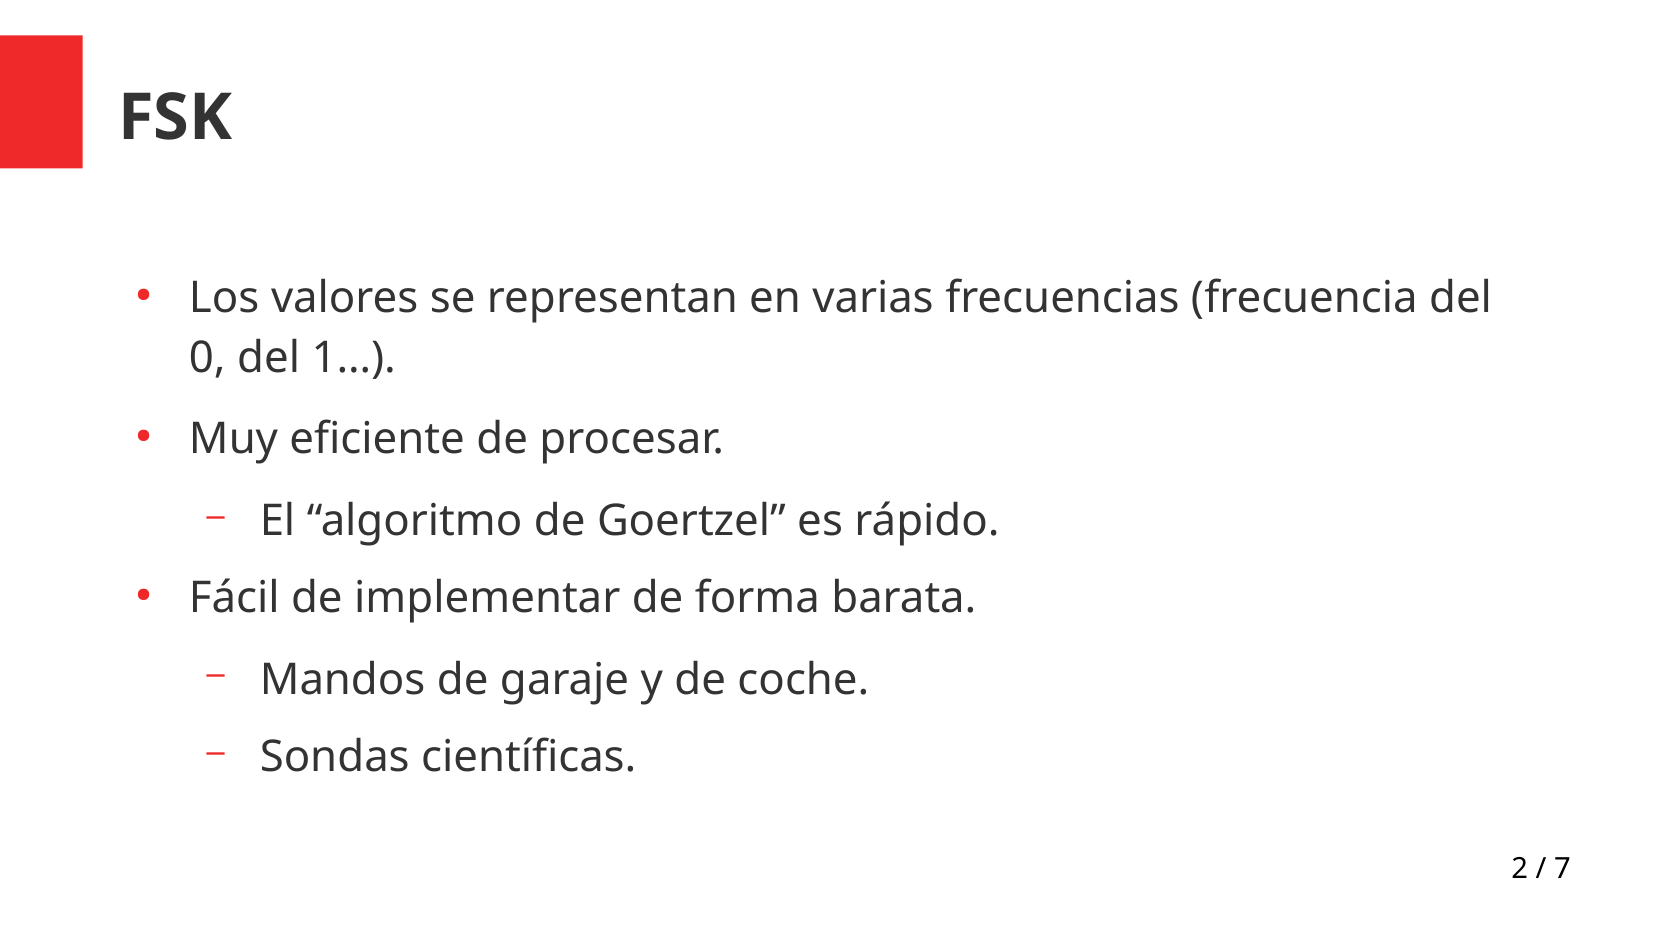

# FSK
Los valores se representan en varias frecuencias (frecuencia del 0, del 1…).
Muy eficiente de procesar.
El “algoritmo de Goertzel” es rápido.
Fácil de implementar de forma barata.
Mandos de garaje y de coche.
Sondas científicas.
2